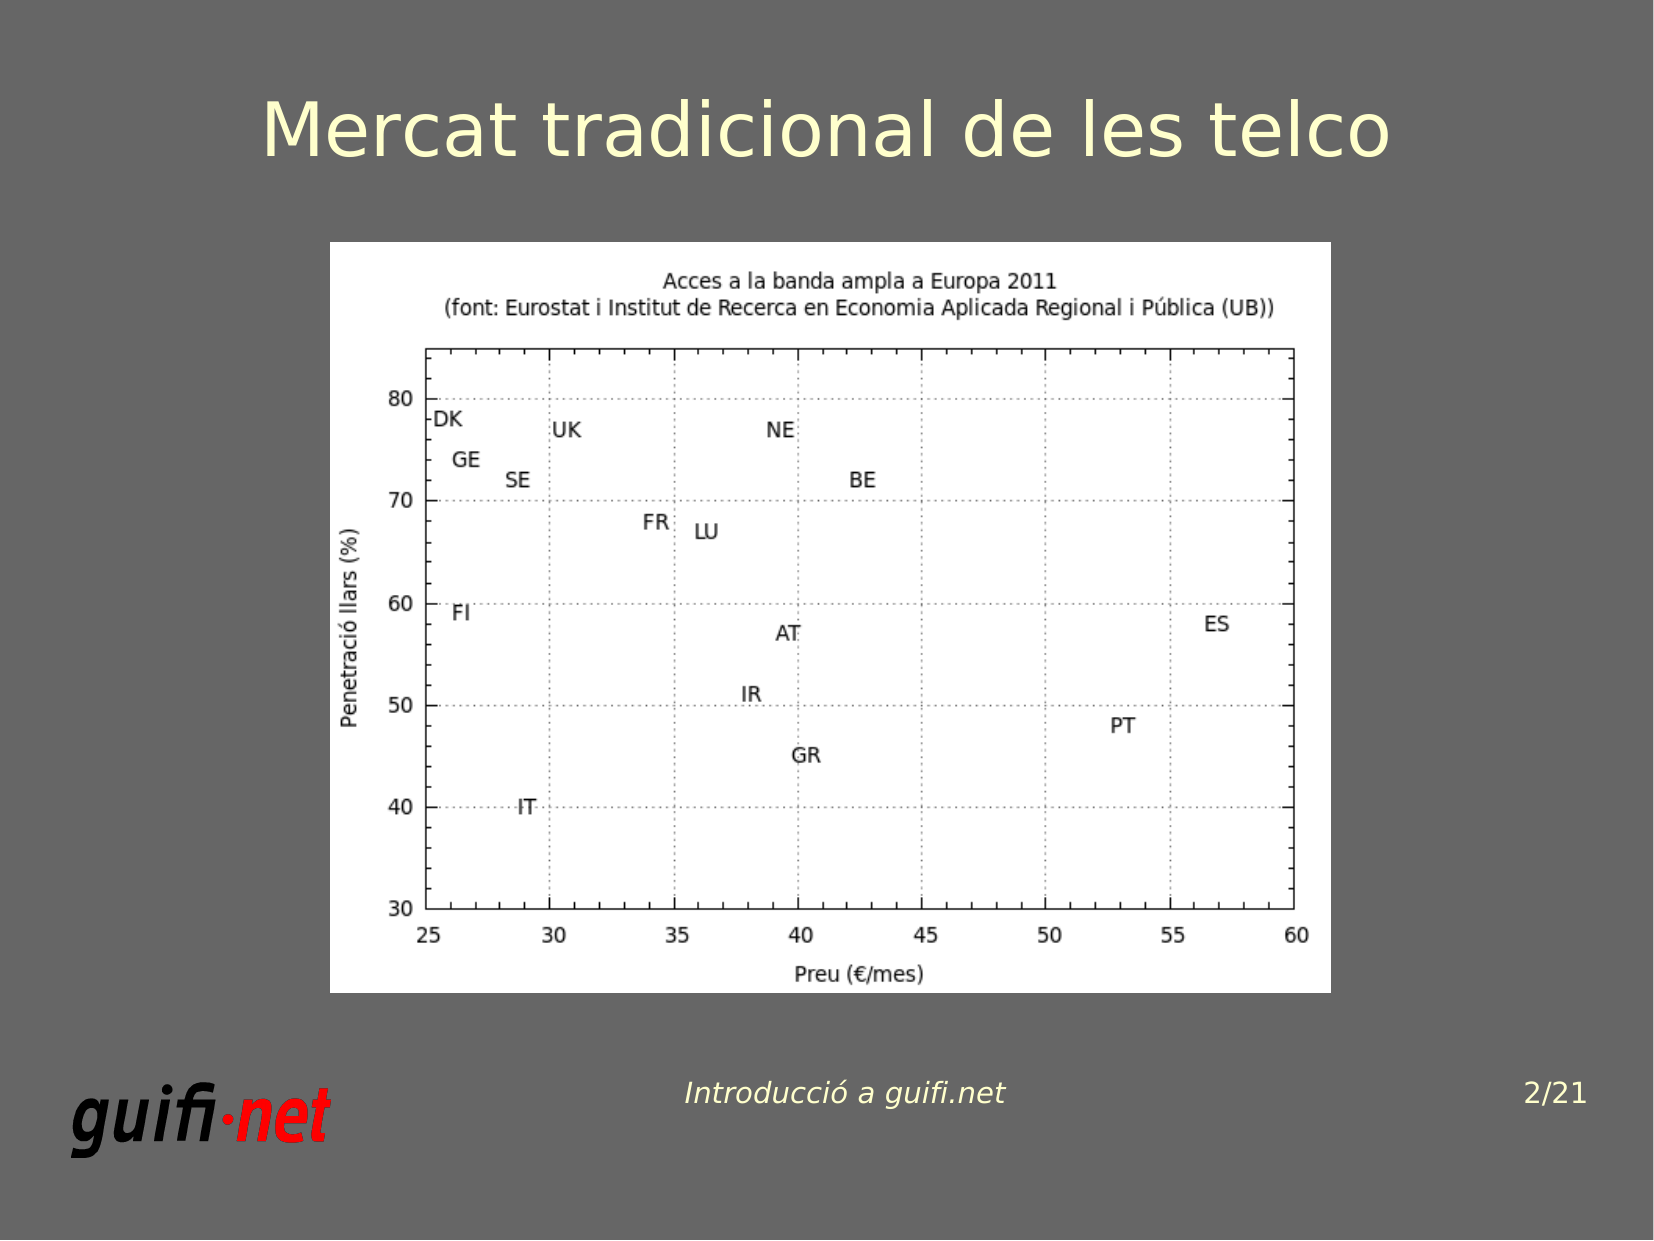

# Mercat tradicional de les telco
2